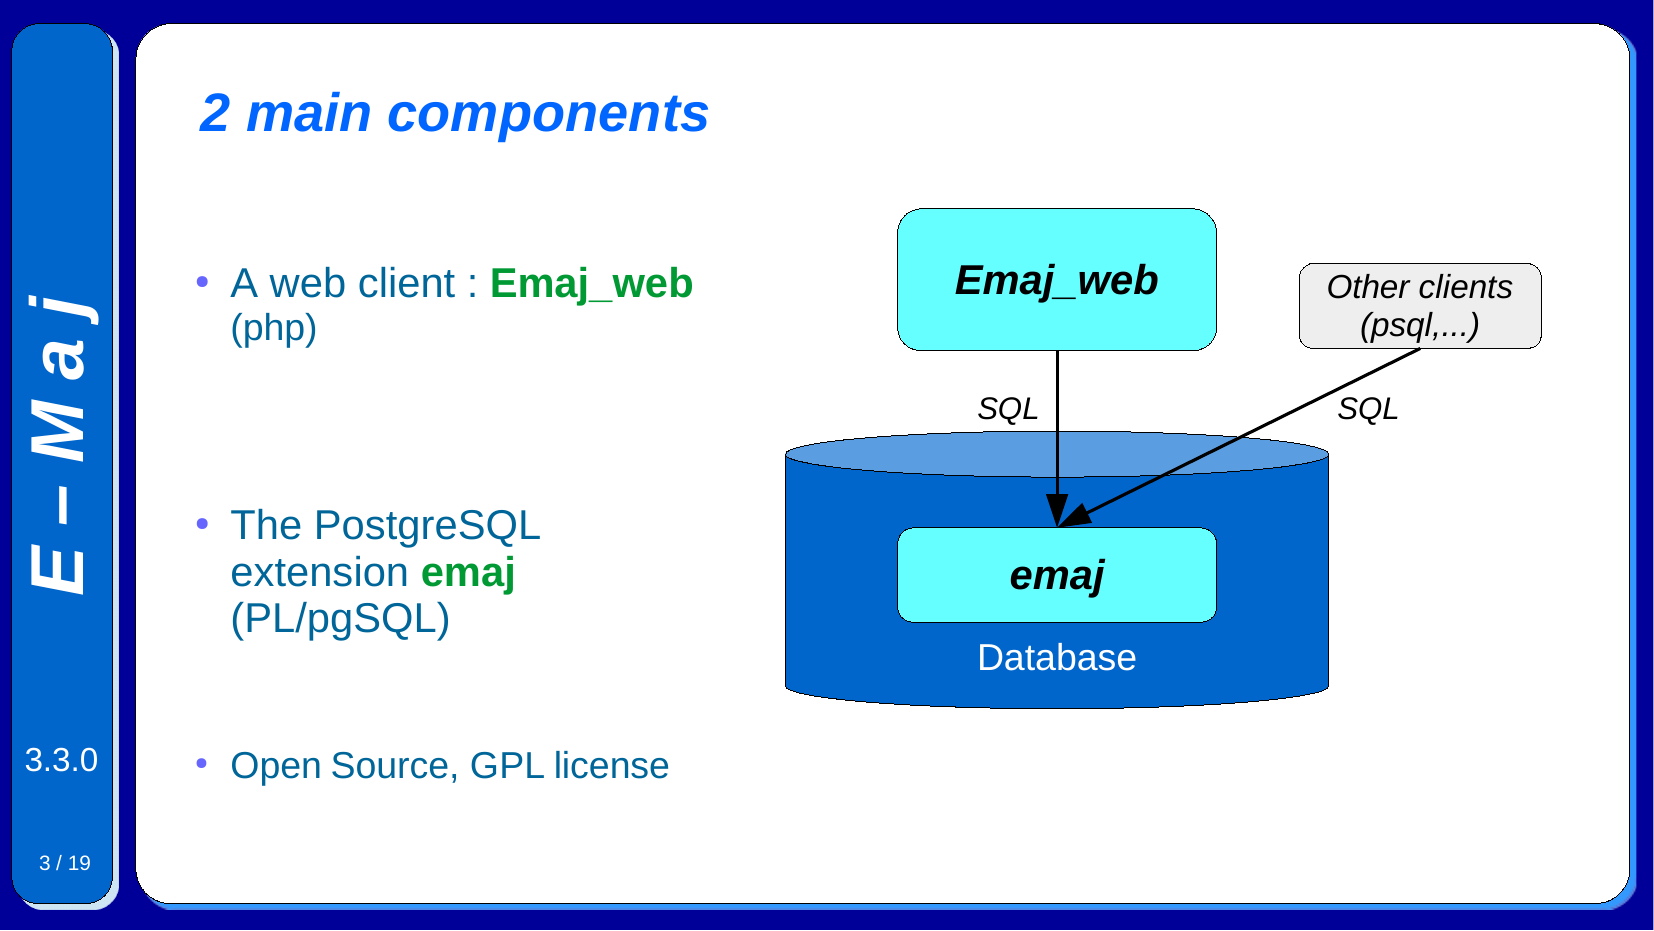

# 2 main components
Emaj_web
A web client : Emaj_web
(php)
Other clients
(psql,...)
SQL
SQL
Database
The PostgreSQL extension emaj
(PL/pgSQL)
emaj
Open Source, GPL license